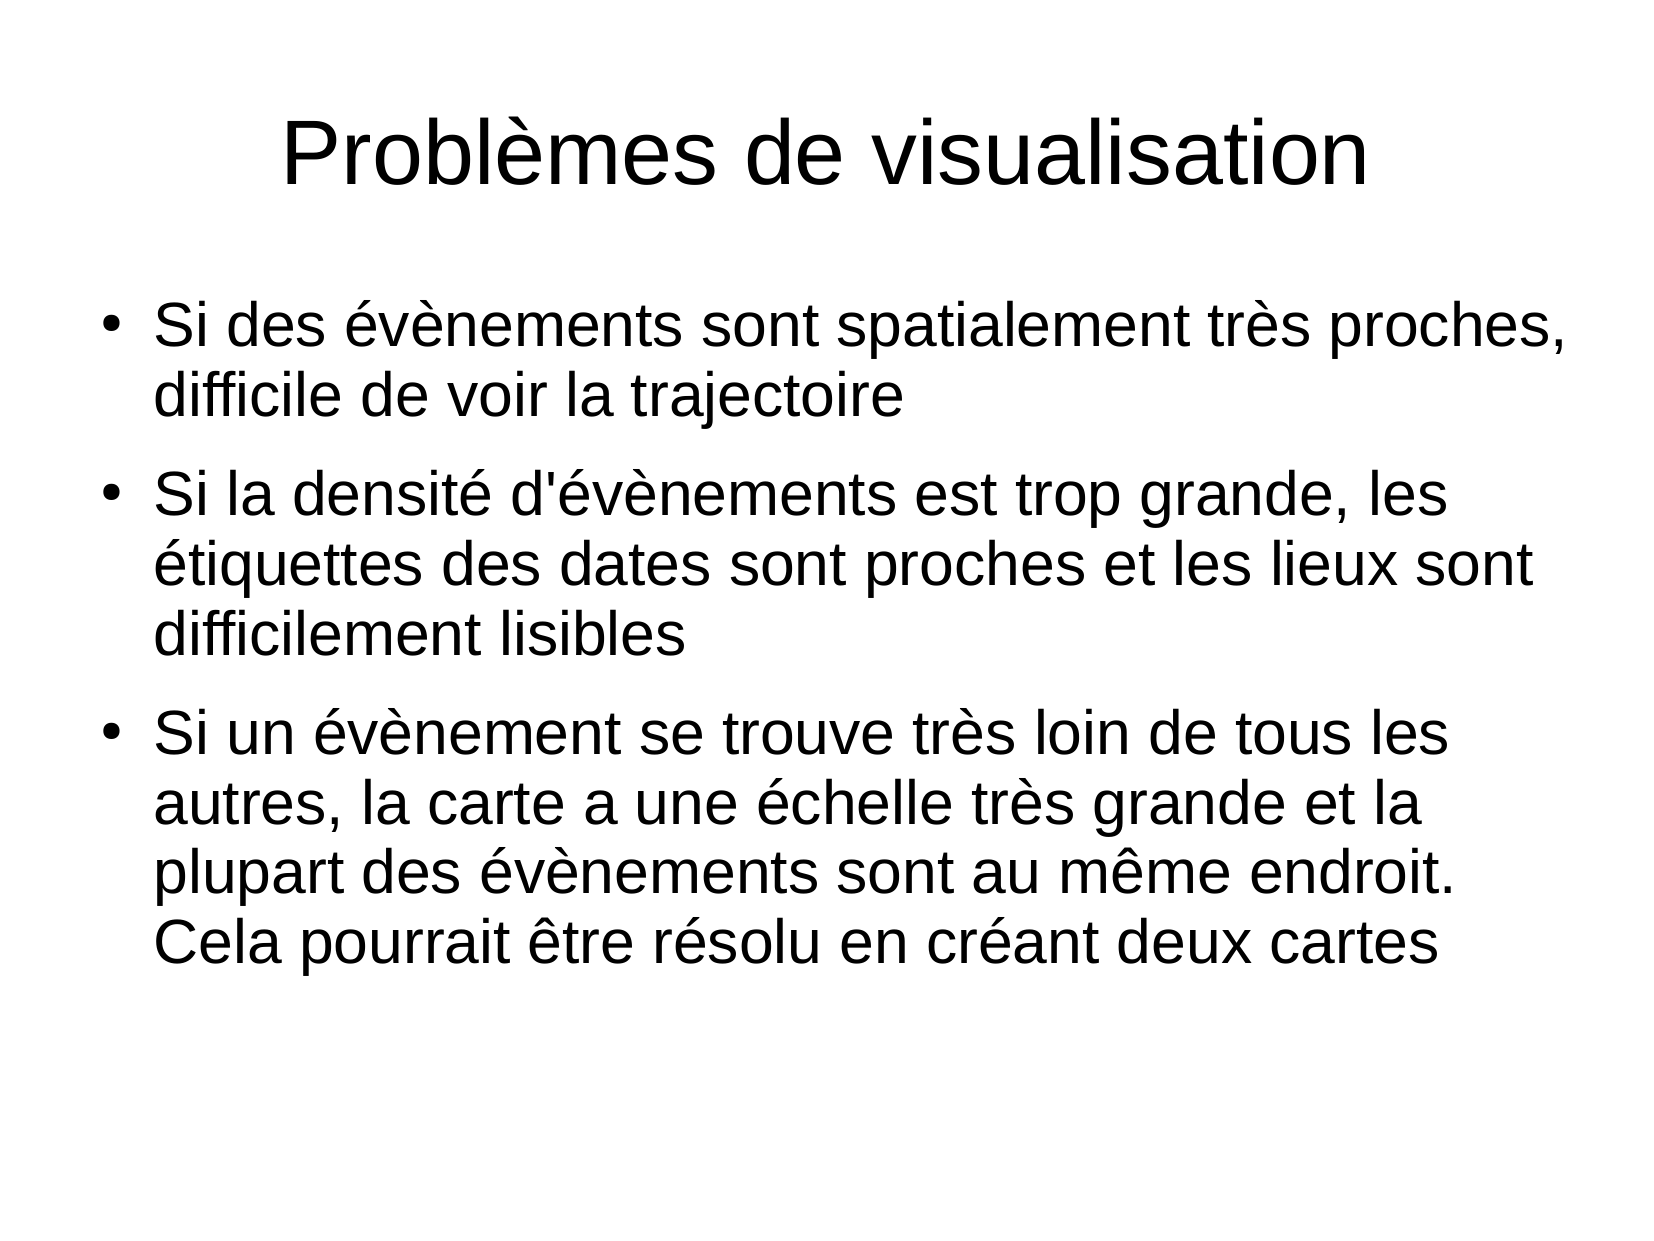

# Problèmes de visualisation
Si des évènements sont spatialement très proches, difficile de voir la trajectoire
Si la densité d'évènements est trop grande, les étiquettes des dates sont proches et les lieux sont difficilement lisibles
Si un évènement se trouve très loin de tous les autres, la carte a une échelle très grande et la plupart des évènements sont au même endroit. Cela pourrait être résolu en créant deux cartes